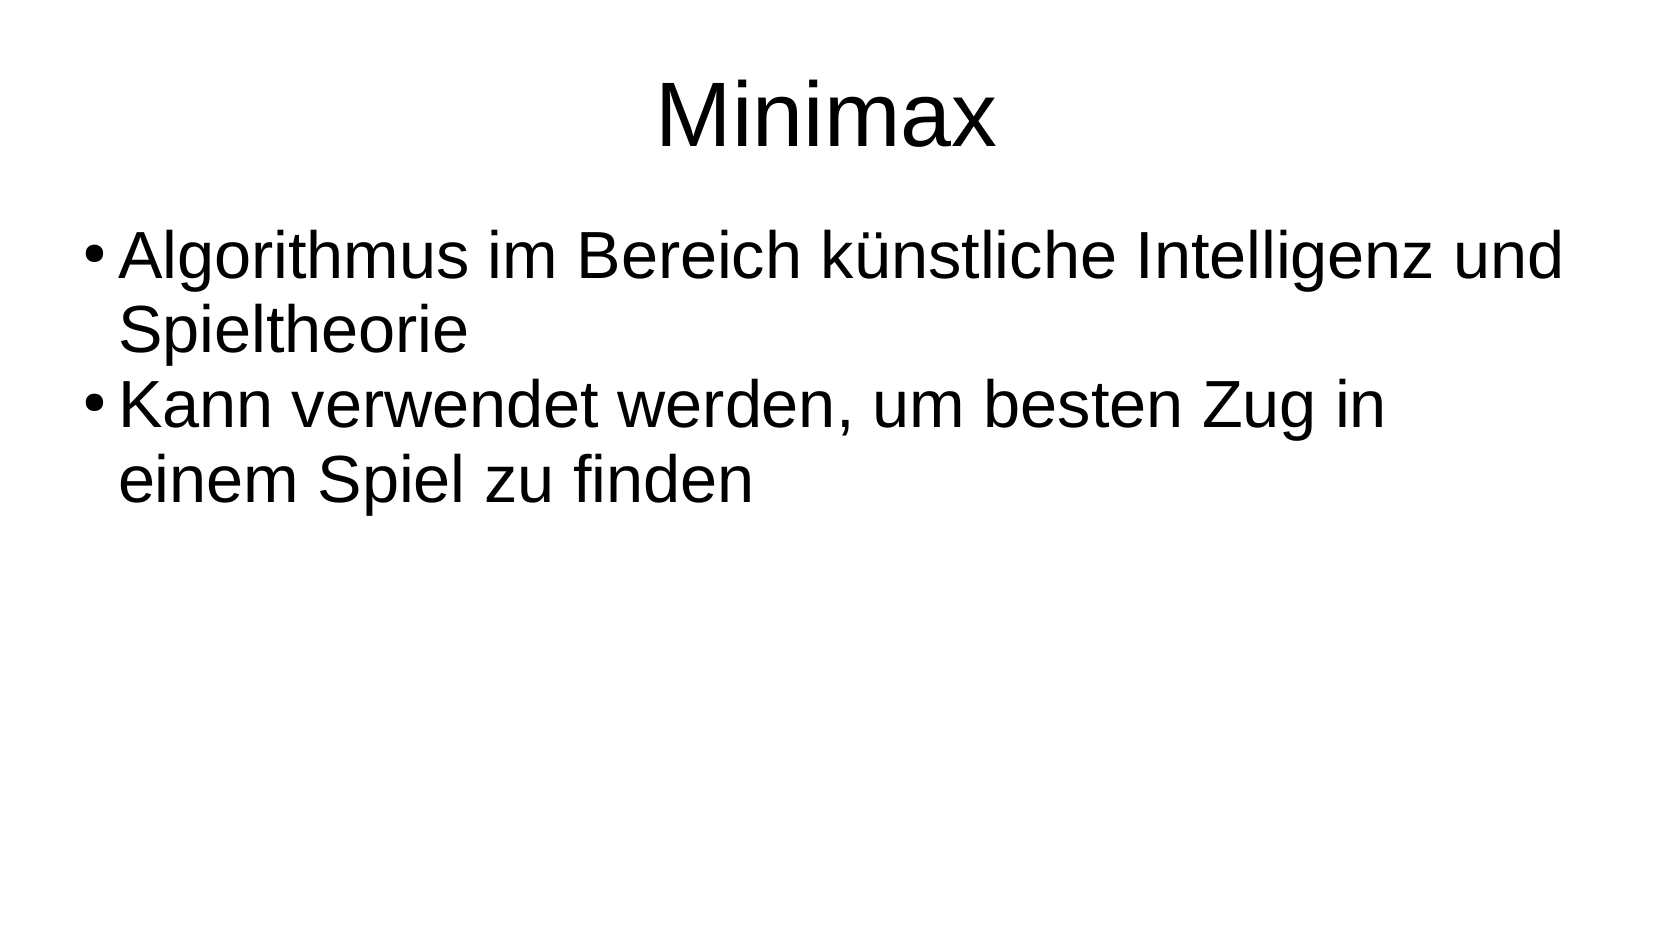

# Minimax
Algorithmus im Bereich künstliche Intelligenz und Spieltheorie
Kann verwendet werden, um besten Zug in einem Spiel zu finden